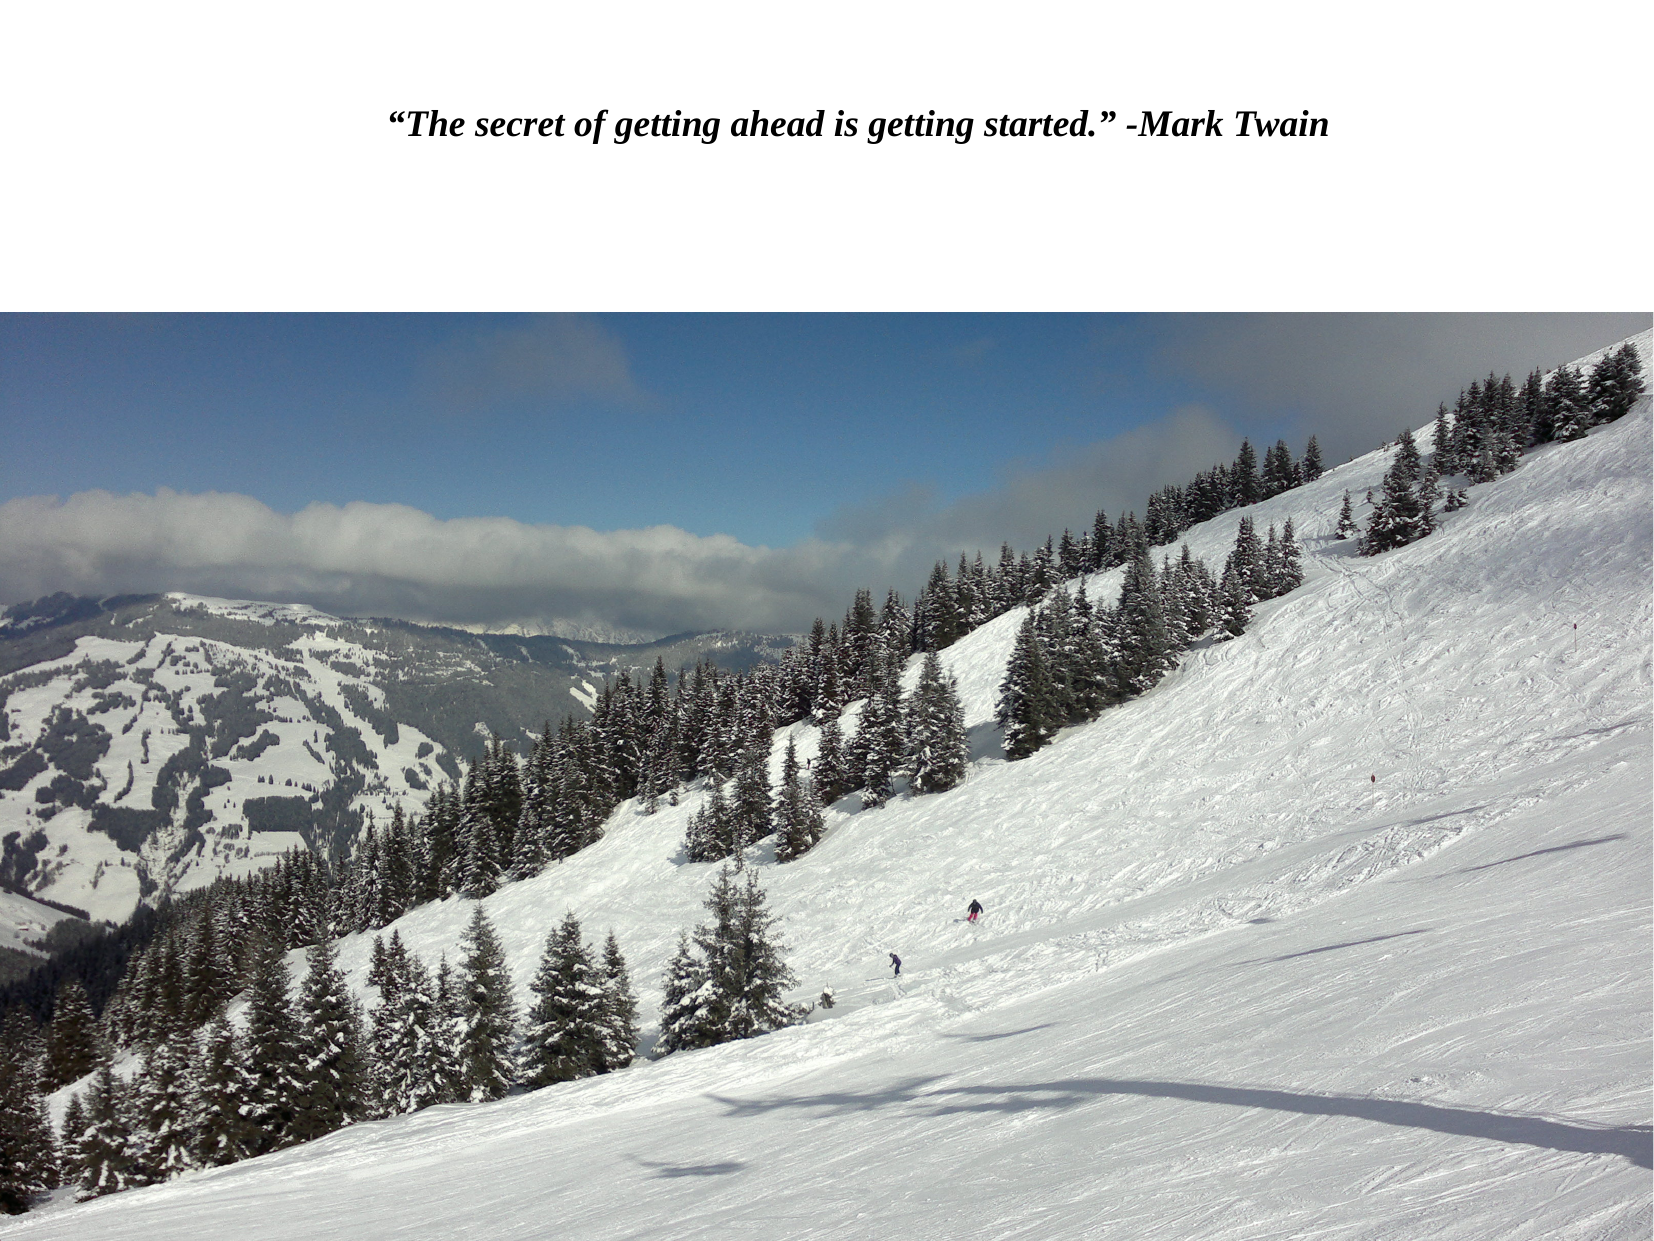

“The secret of getting ahead is getting started.” -Mark Twain